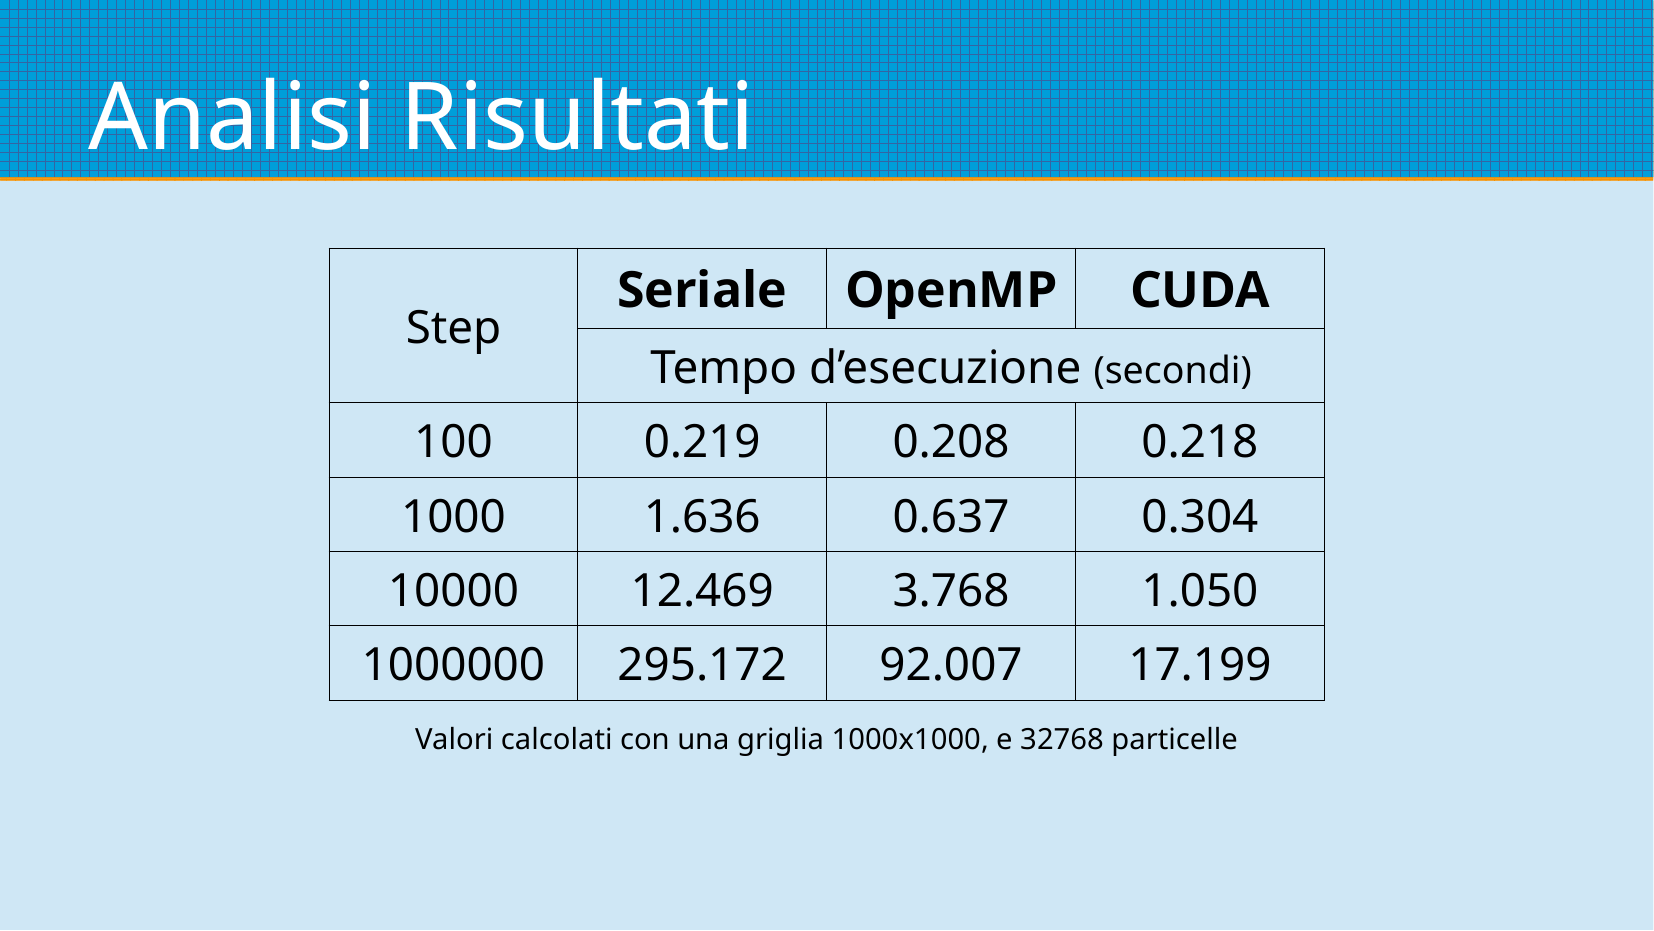

# Analisi Risultati
| Step | Seriale | OpenMP | CUDA |
| --- | --- | --- | --- |
| | Tempo d’esecuzione (secondi) | | |
| 100 | 0.219 | 0.208 | 0.218 |
| 1000 | 1.636 | 0.637 | 0.304 |
| 10000 | 12.469 | 3.768 | 1.050 |
| 1000000 | 295.172 | 92.007 | 17.199 |
Valori calcolati con una griglia 1000x1000, e 32768 particelle